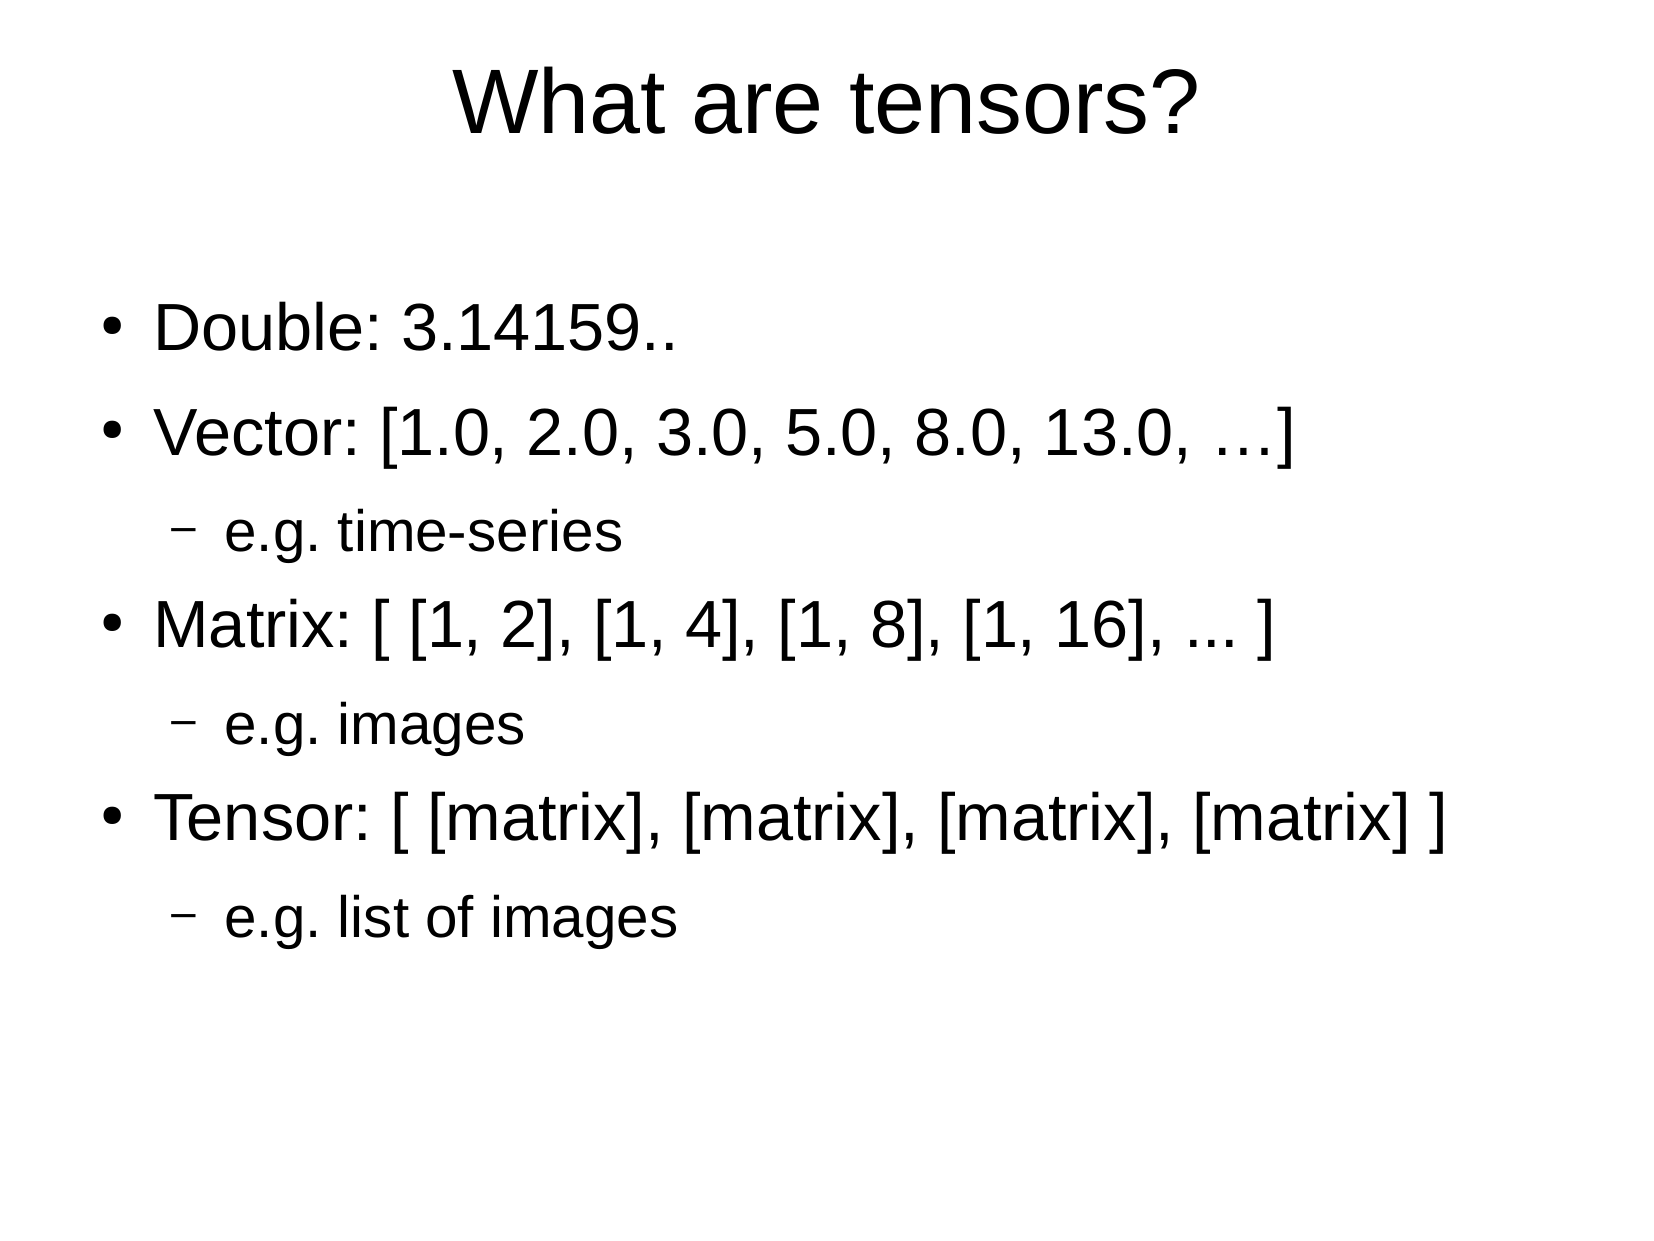

# What are tensors?
Double: 3.14159..
Vector: [1.0, 2.0, 3.0, 5.0, 8.0, 13.0, …]
e.g. time-series
Matrix: [ [1, 2], [1, 4], [1, 8], [1, 16], ... ]
e.g. images
Tensor: [ [matrix], [matrix], [matrix], [matrix] ]
e.g. list of images